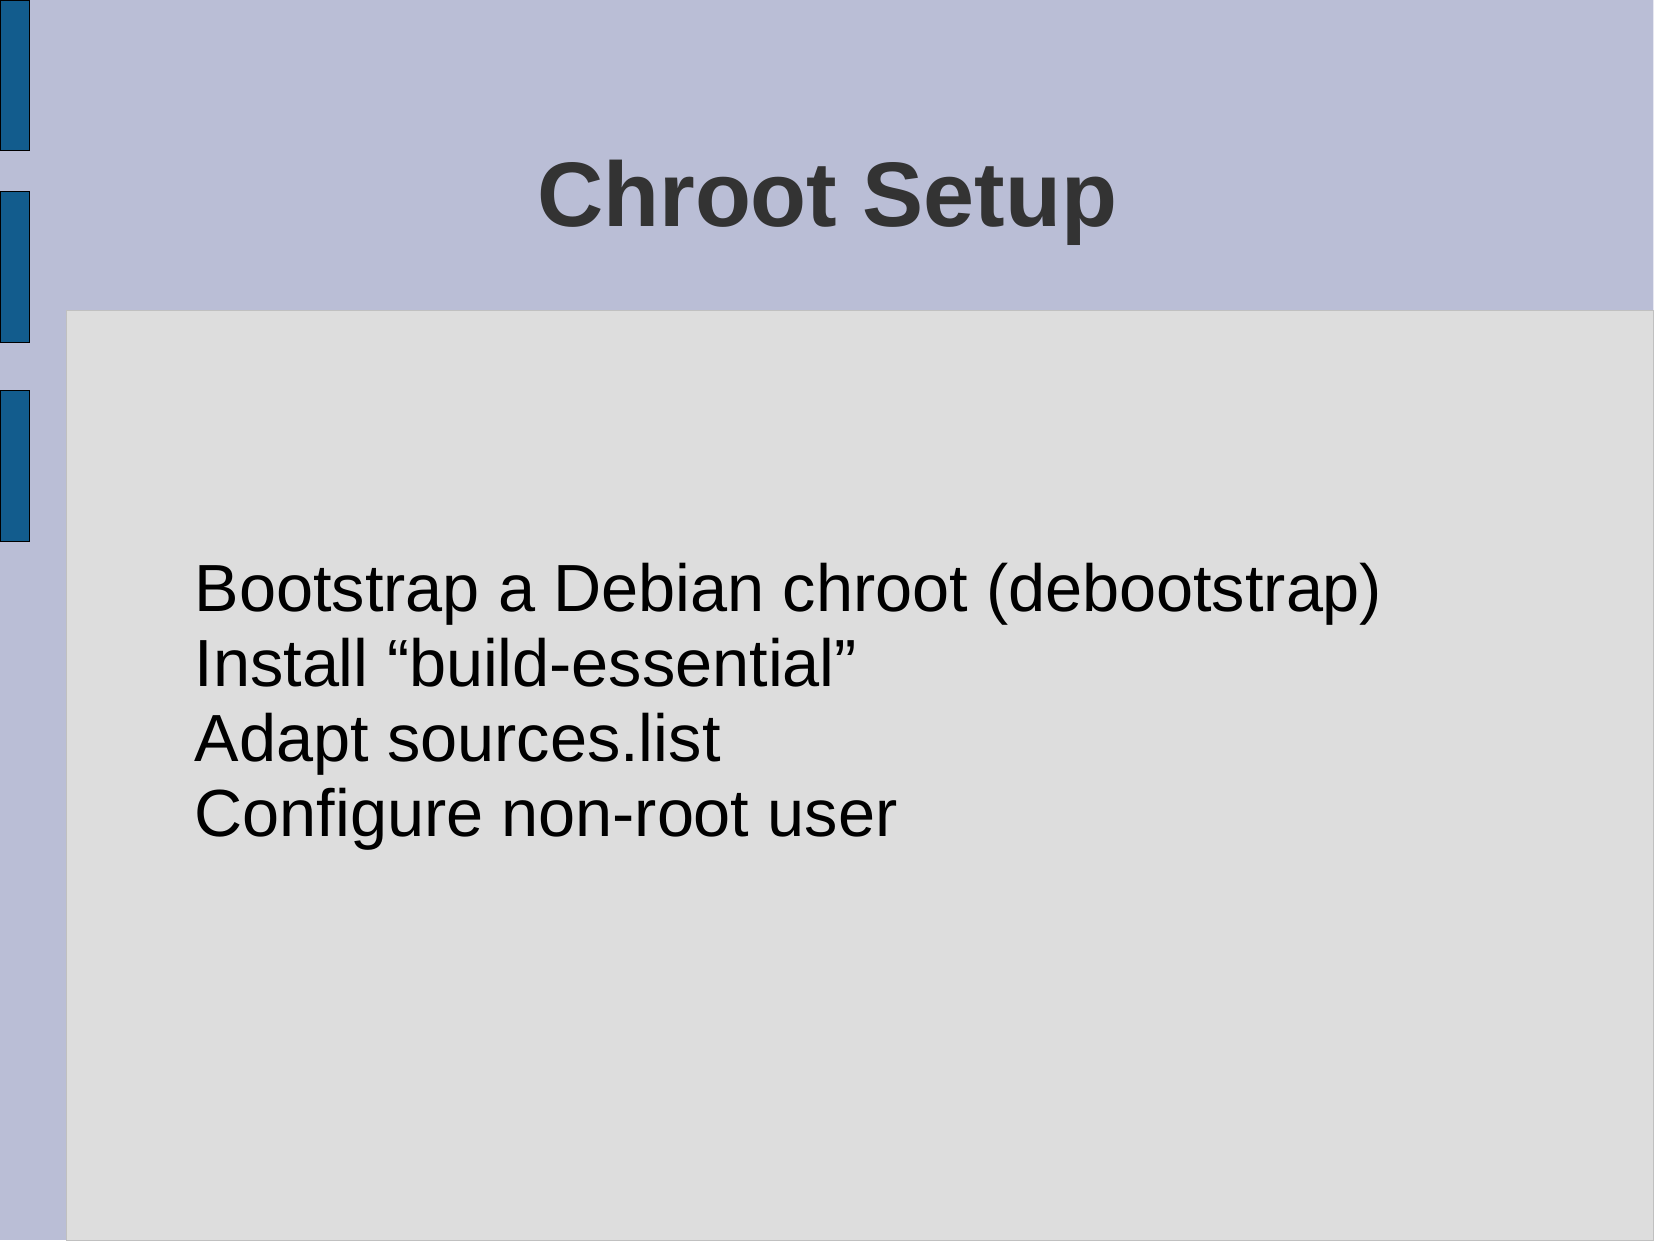

# Chroot Setup
Bootstrap a Debian chroot (debootstrap)
Install “build-essential”
Adapt sources.list
Configure non-root user